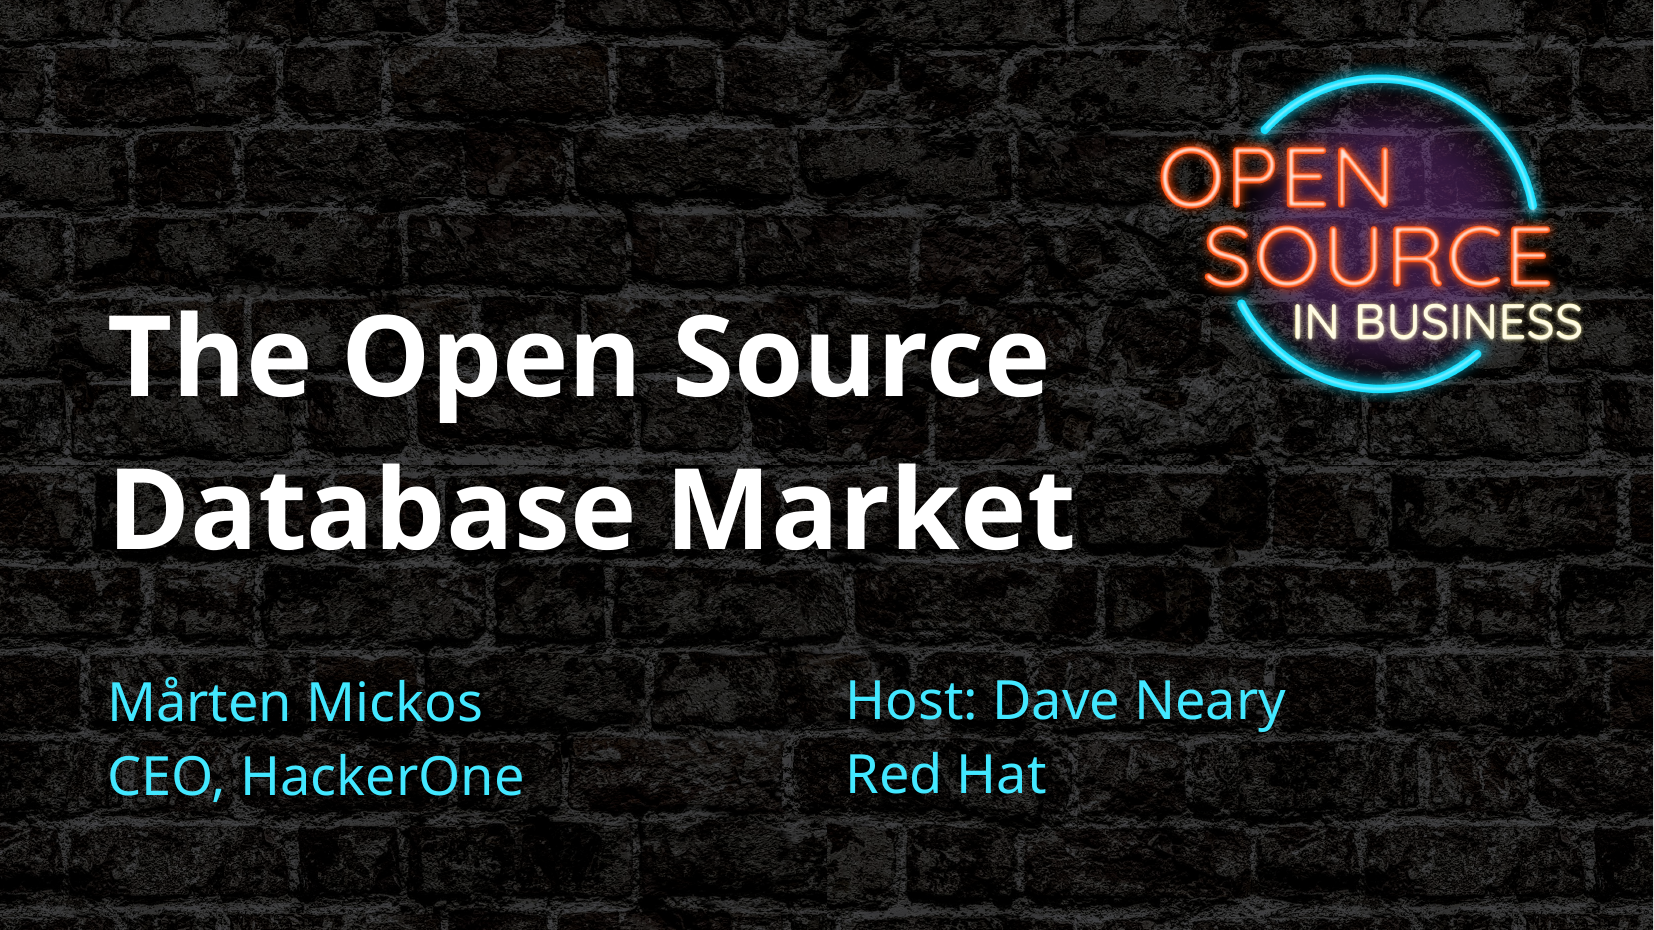

# The Open Source Database Market
Host: Dave Neary
Red Hat
Mårten Mickos
CEO, HackerOne